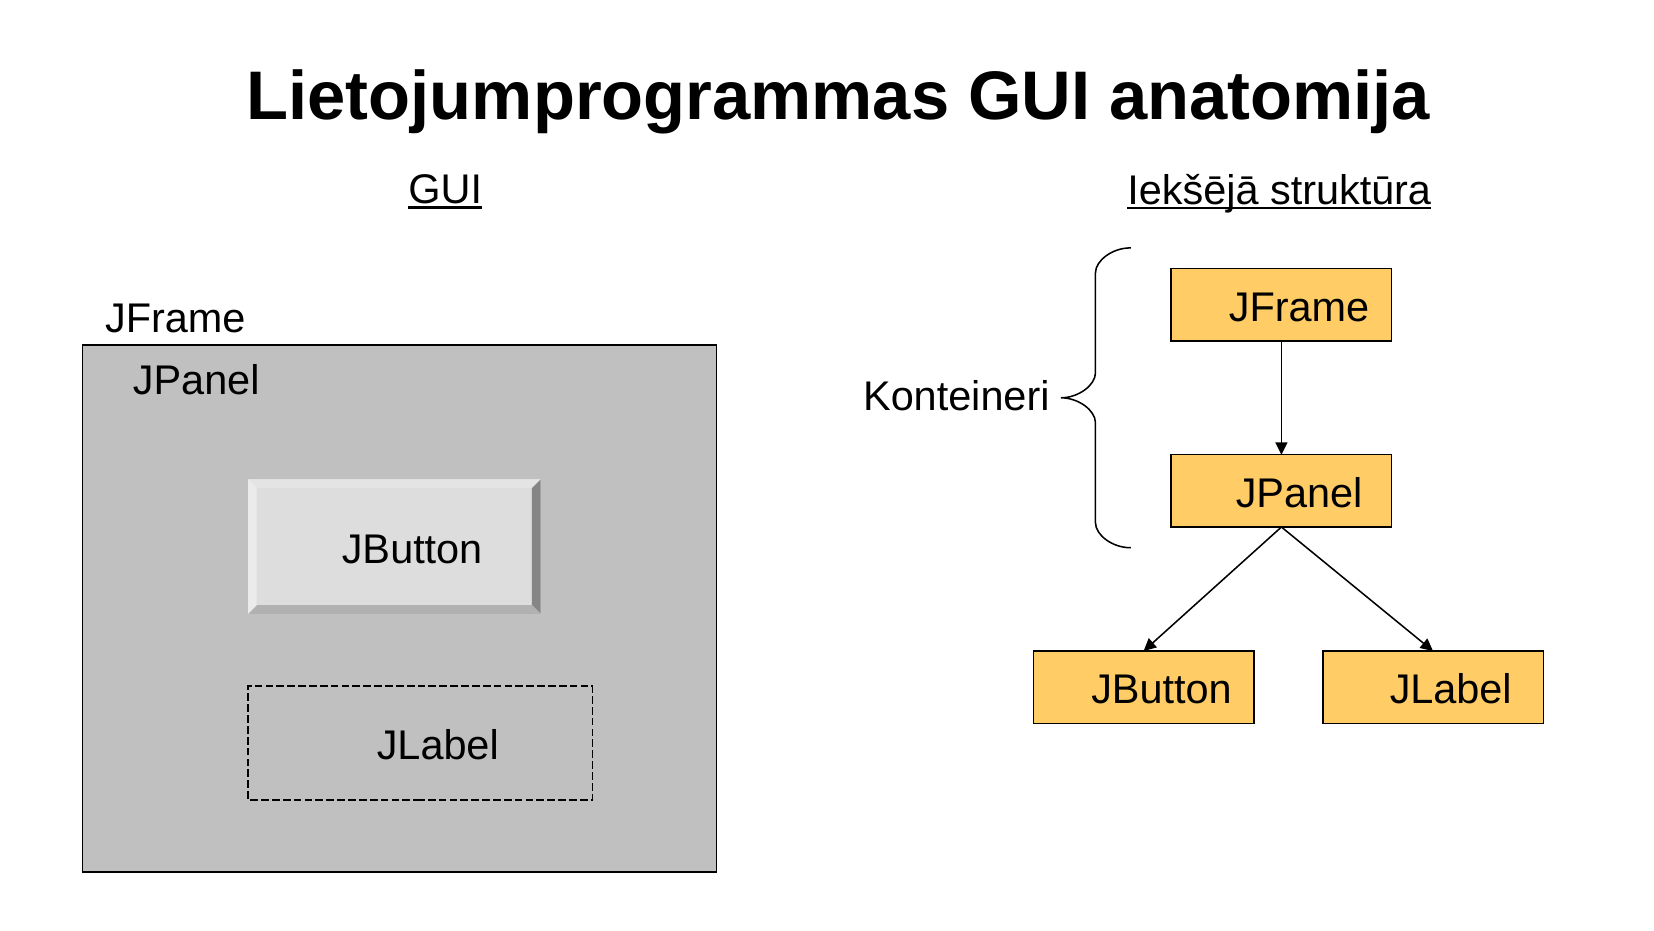

# Lietojumprogrammas GUI anatomija
GUI
Iekšējā struktūra
JFrame
JFrame
JPanel
Konteineri
JPanel
JButton
JButton
JLabel
JLabel